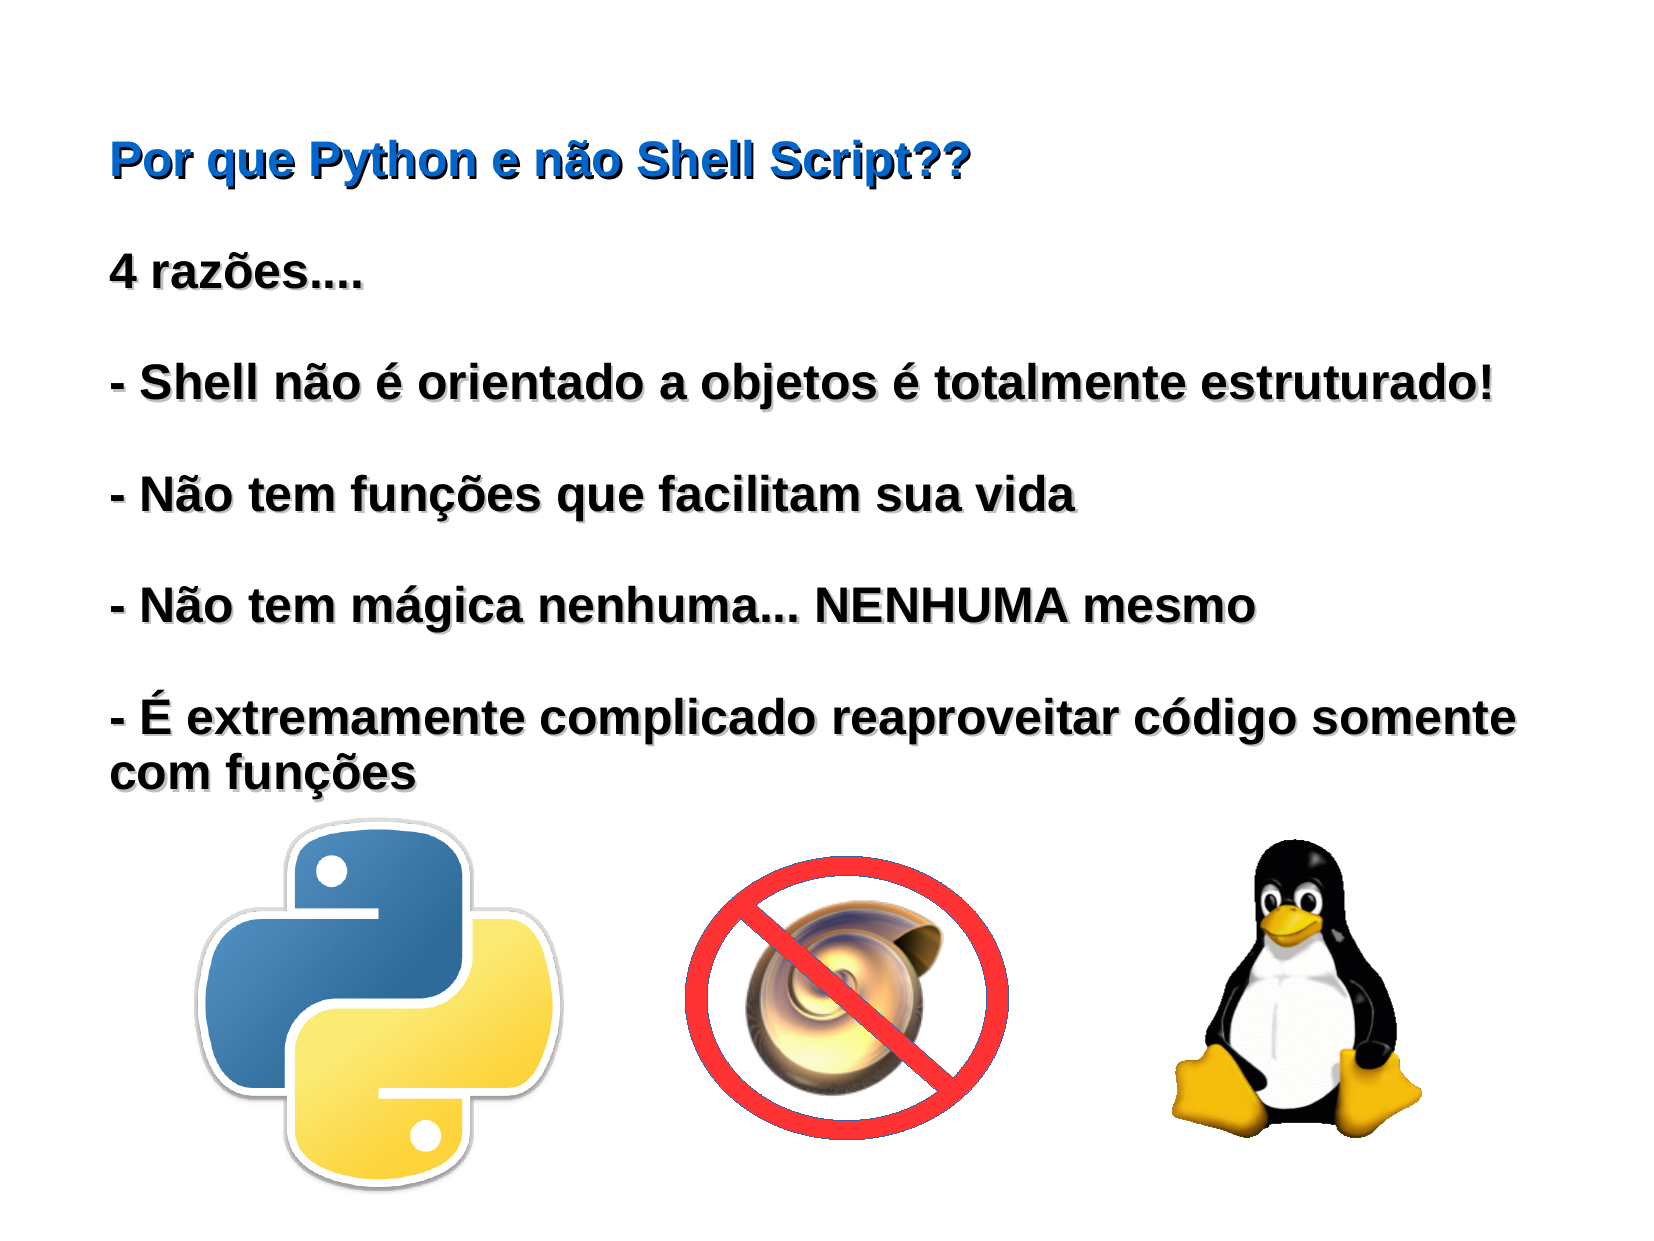

Por que Python e não Shell Script??
4 razões....
- Shell não é orientado a objetos é totalmente estruturado!
- Não tem funções que facilitam sua vida
- Não tem mágica nenhuma... NENHUMA mesmo
- É extremamente complicado reaproveitar código somente com funções